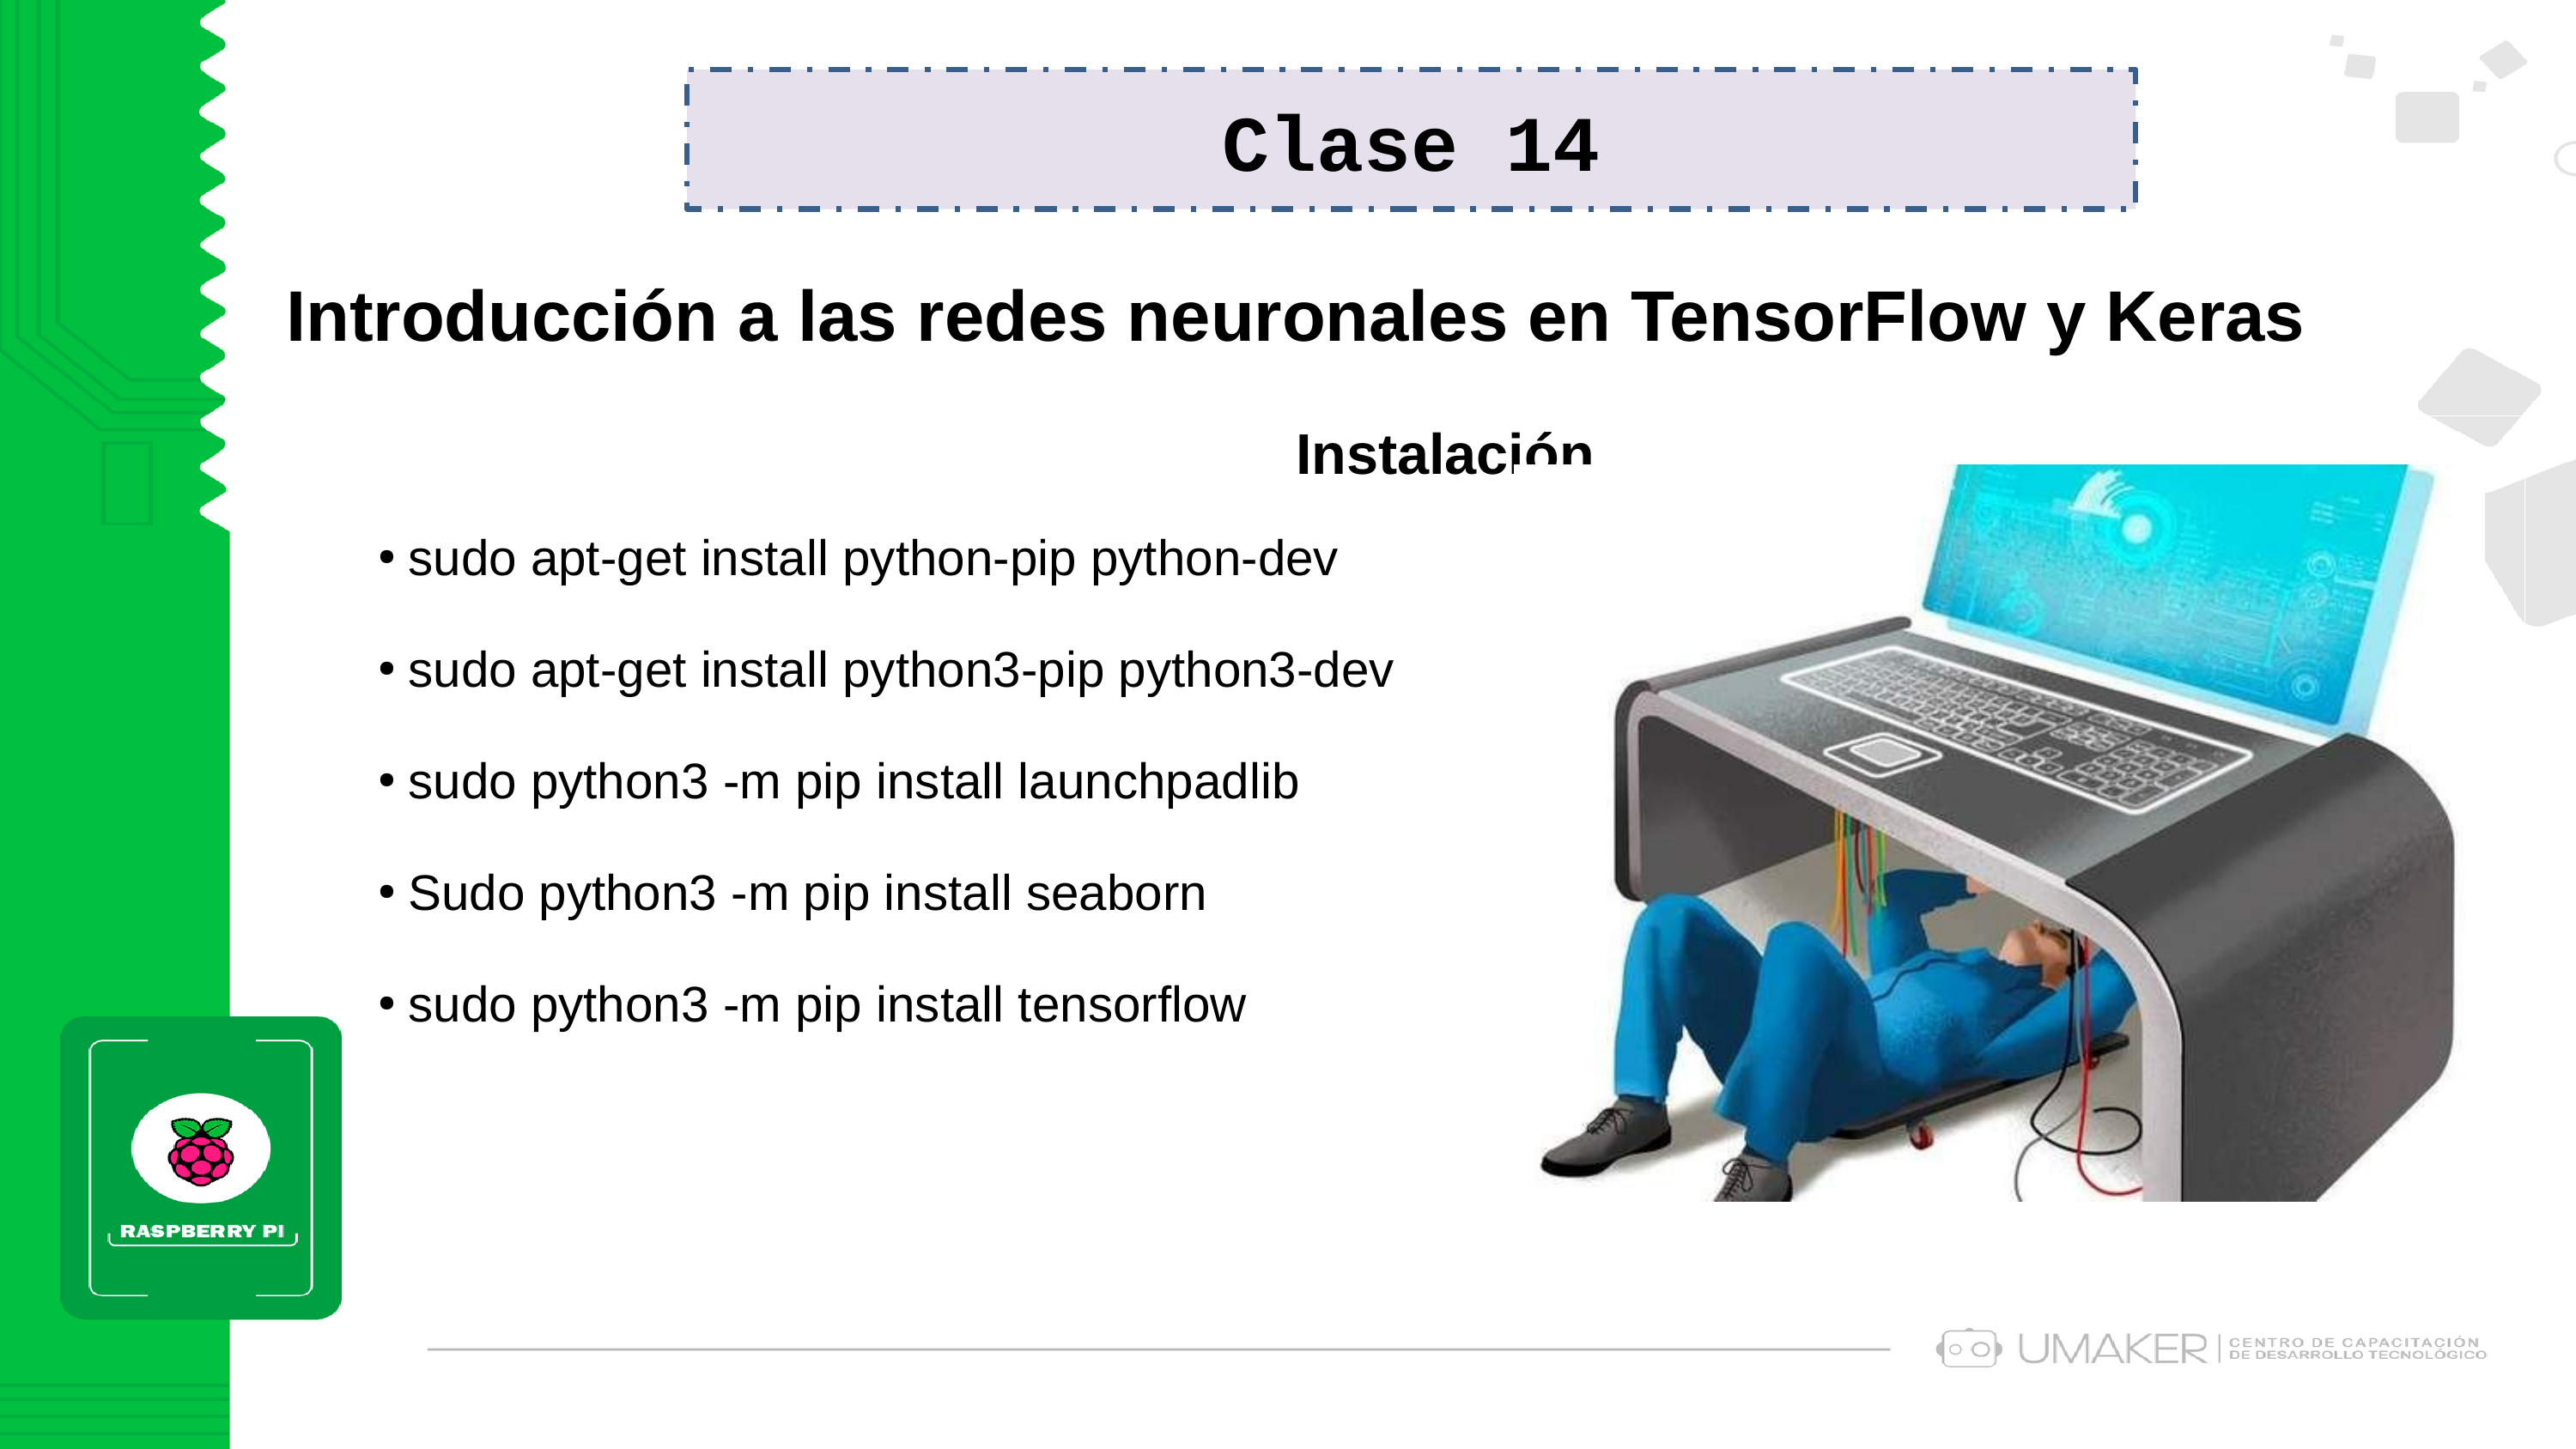

Clase 14
Introducción a las redes neuronales en TensorFlow y Keras
Instalación
sudo apt-get install python-pip python-dev
sudo apt-get install python3-pip python3-dev
sudo python3 -m pip install launchpadlib
Sudo python3 -m pip install seaborn
sudo python3 -m pip install tensorflow